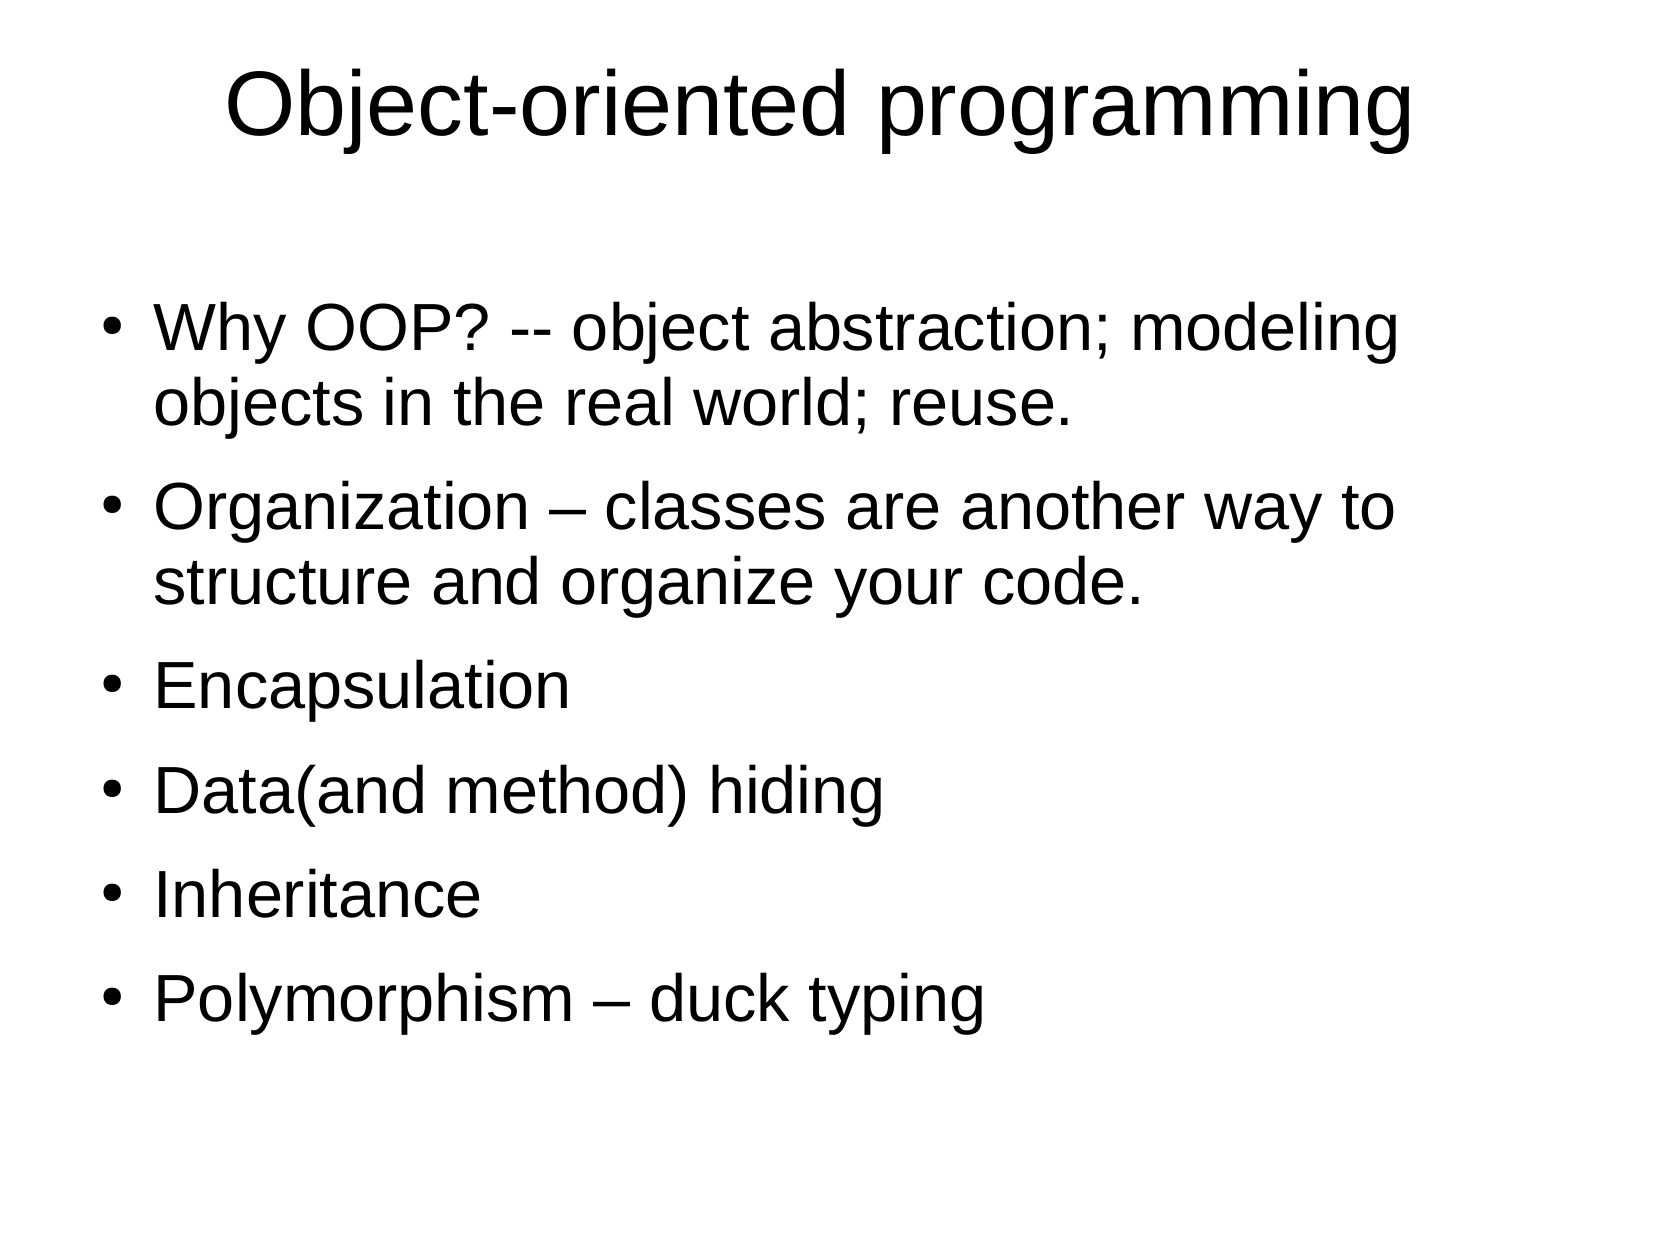

# Object-oriented programming
Why OOP? -- object abstraction; modeling objects in the real world; reuse.
Organization – classes are another way to structure and organize your code.
Encapsulation
Data(and method) hiding
Inheritance
Polymorphism – duck typing